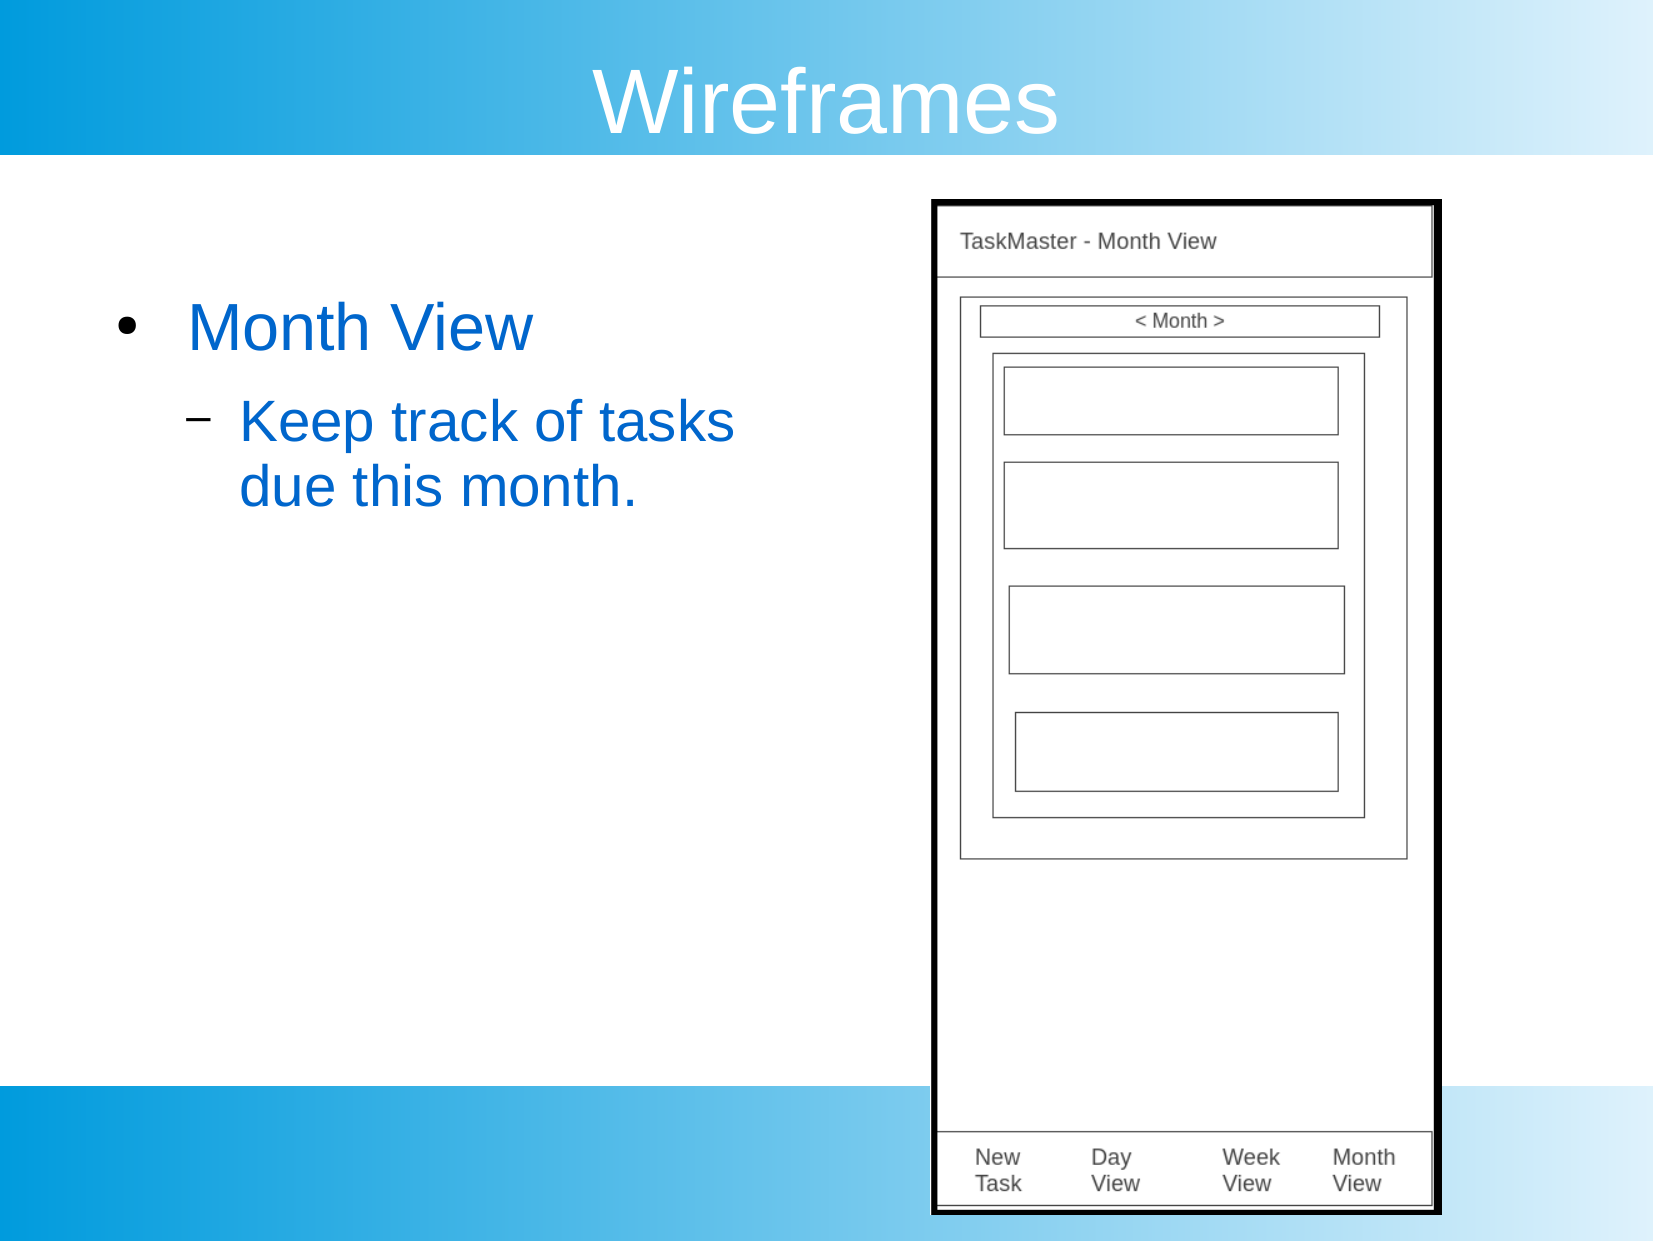

# Wireframes
 Month View
Keep track of tasks due this month.